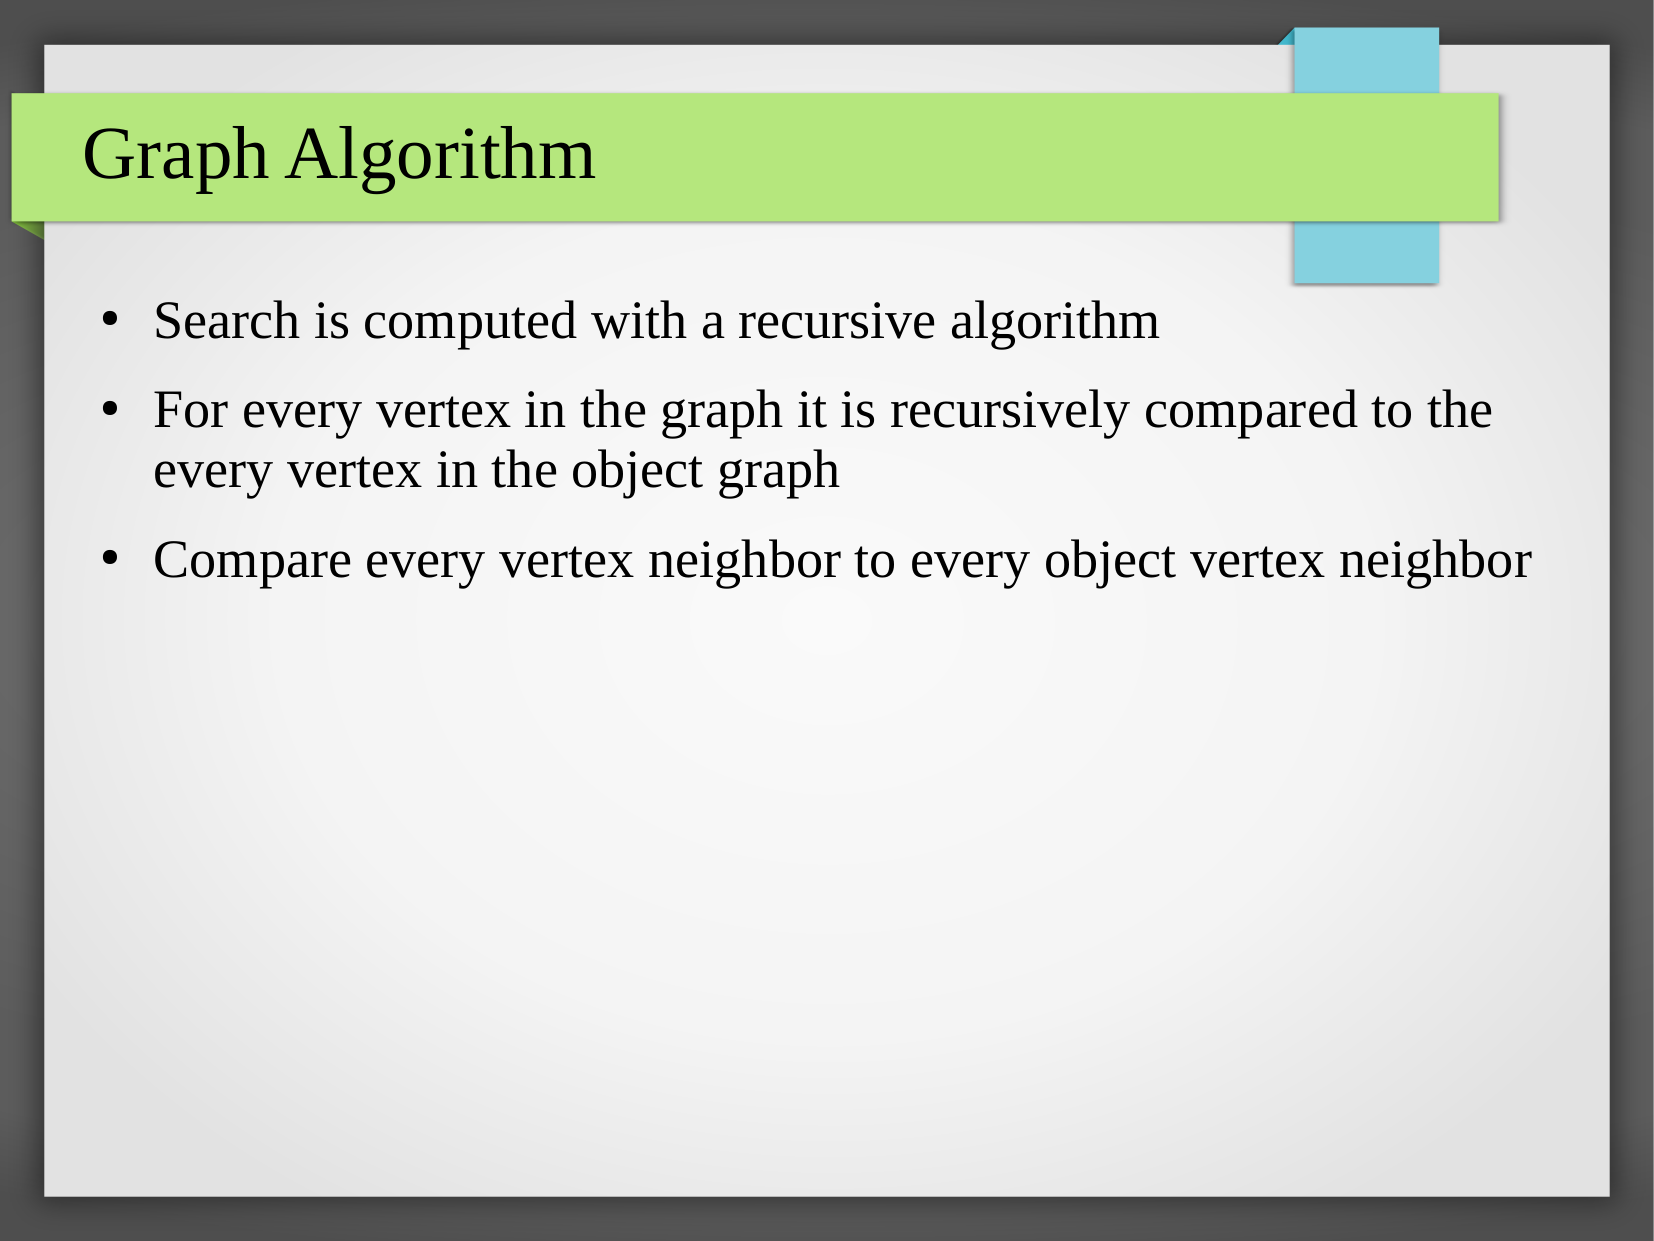

# Graph Algorithm
Search is computed with a recursive algorithm
For every vertex in the graph it is recursively compared to the every vertex in the object graph
Compare every vertex neighbor to every object vertex neighbor